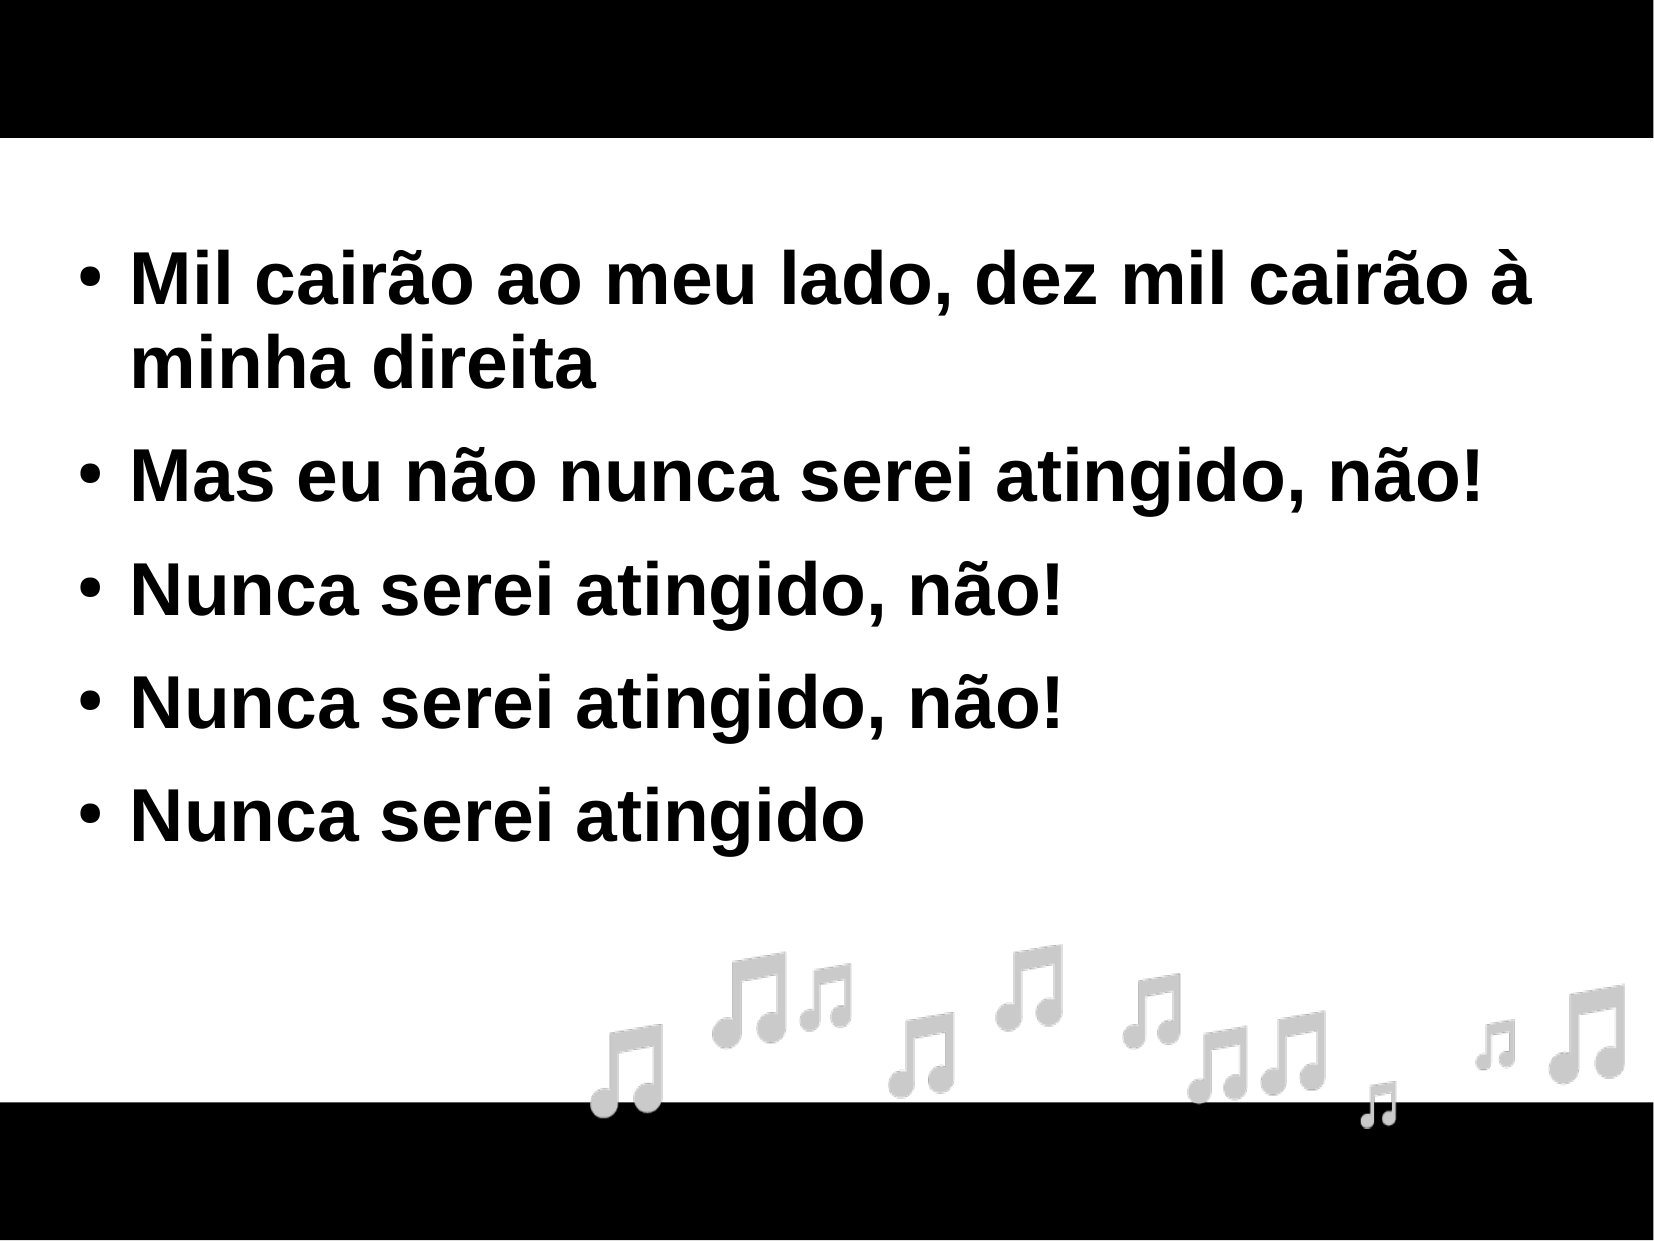

# Mil cairão ao meu lado, dez mil cairão à minha direita
Mas eu não nunca serei atingido, não!
Nunca serei atingido, não!
Nunca serei atingido, não!
Nunca serei atingido